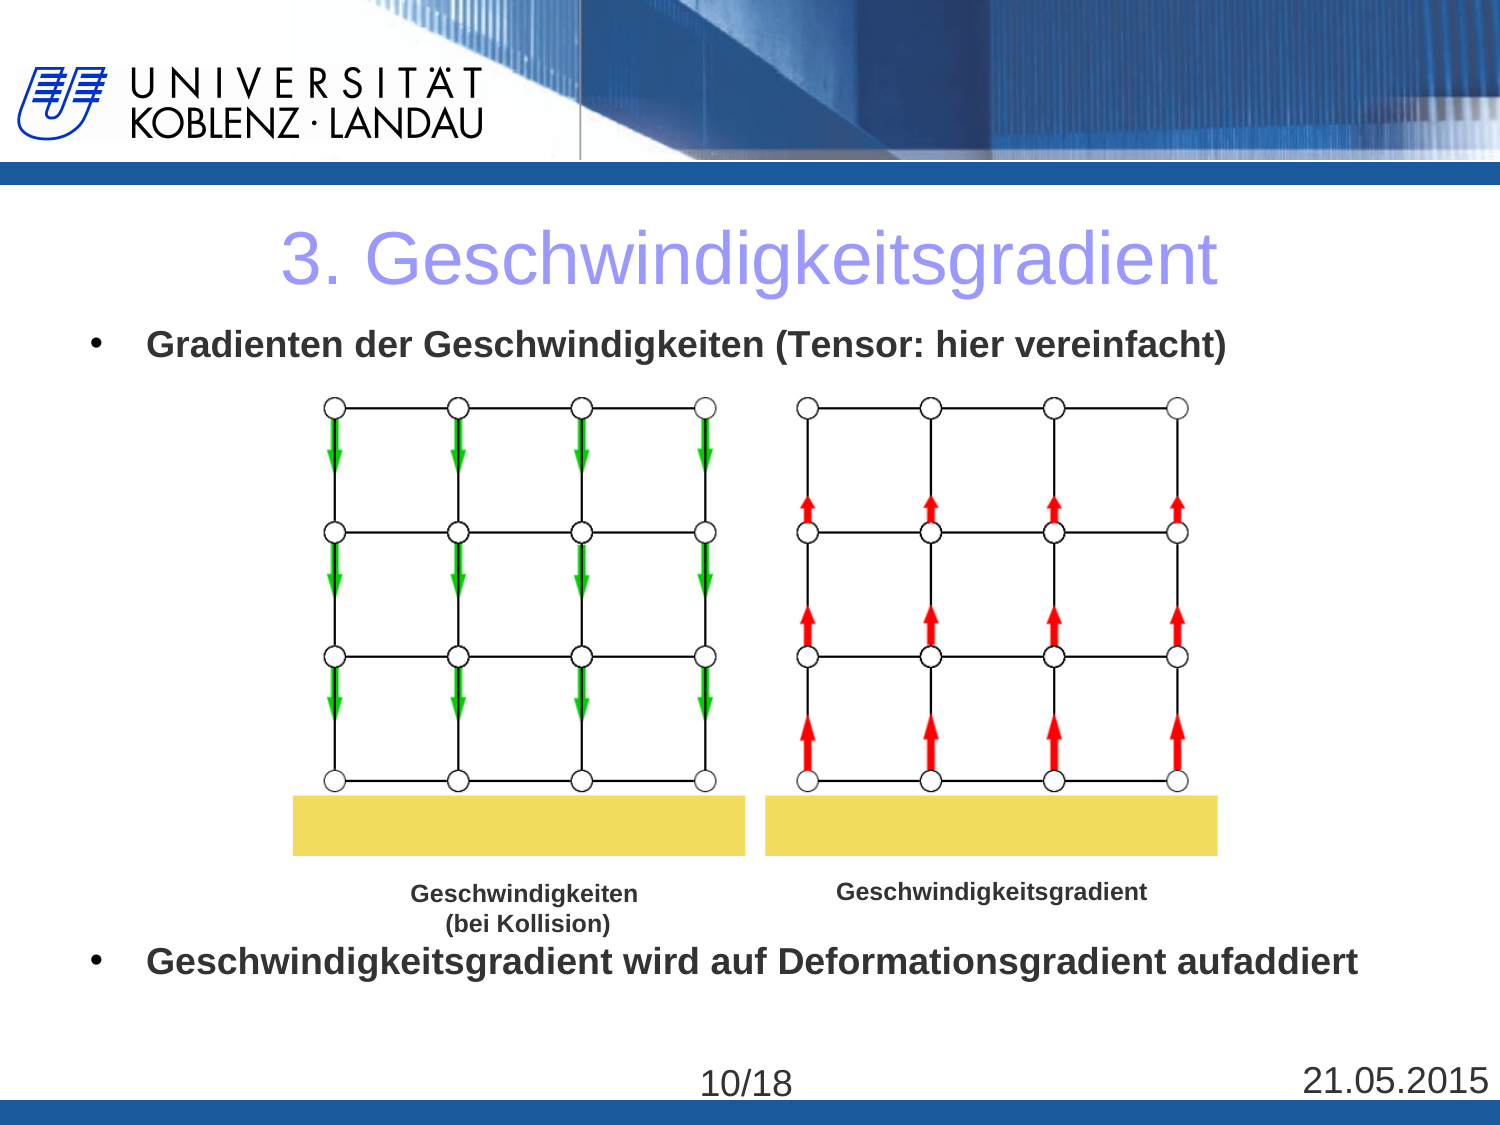

# 3. Geschwindigkeitsgradient
Gradienten der Geschwindigkeiten (Tensor: hier vereinfacht)
Geschwindigkeitsgradient wird auf Deformationsgradient aufaddiert
Geschwindigkeitsgradient
Geschwindigkeiten
(bei Kollision)
21.05.2015